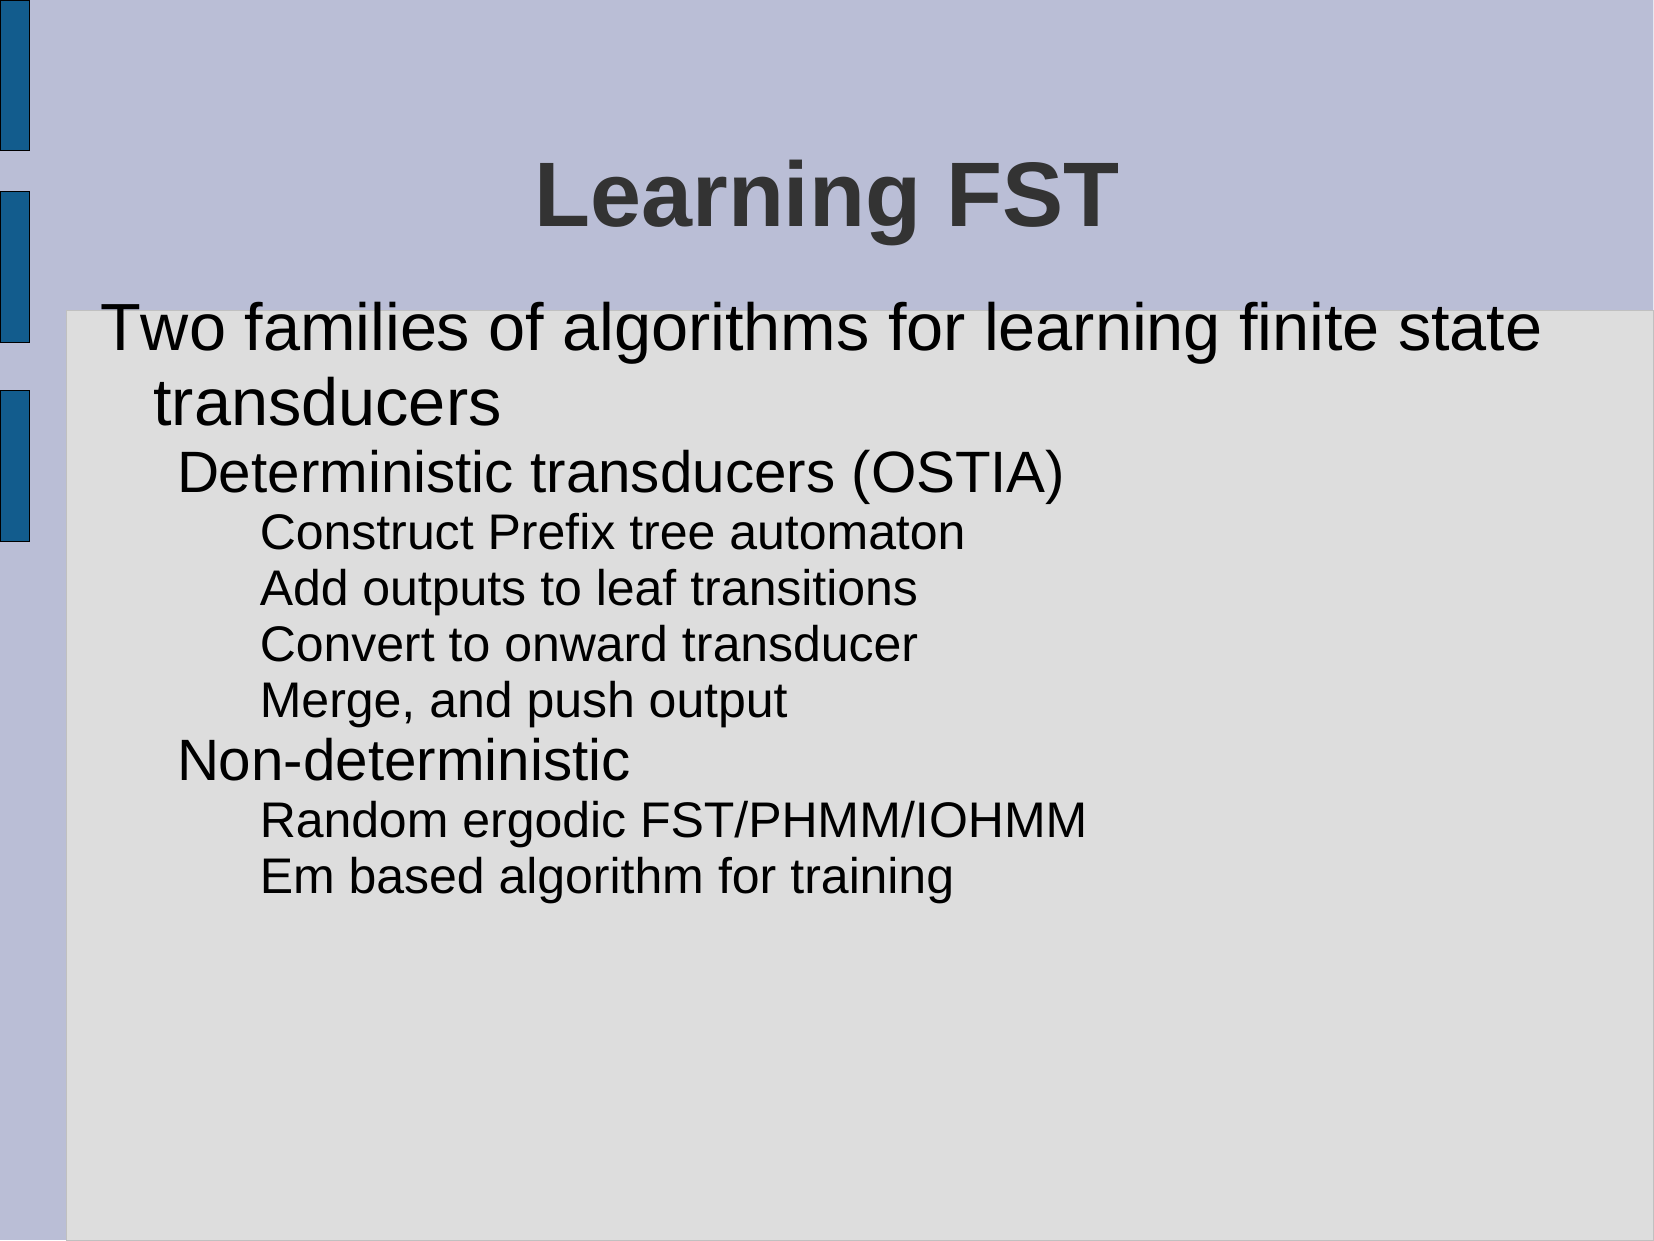

# Learning FST
Two families of algorithms for learning finite state transducers
Deterministic transducers (OSTIA)
Construct Prefix tree automaton
Add outputs to leaf transitions
Convert to onward transducer
Merge, and push output
Non-deterministic
Random ergodic FST/PHMM/IOHMM
Em based algorithm for training